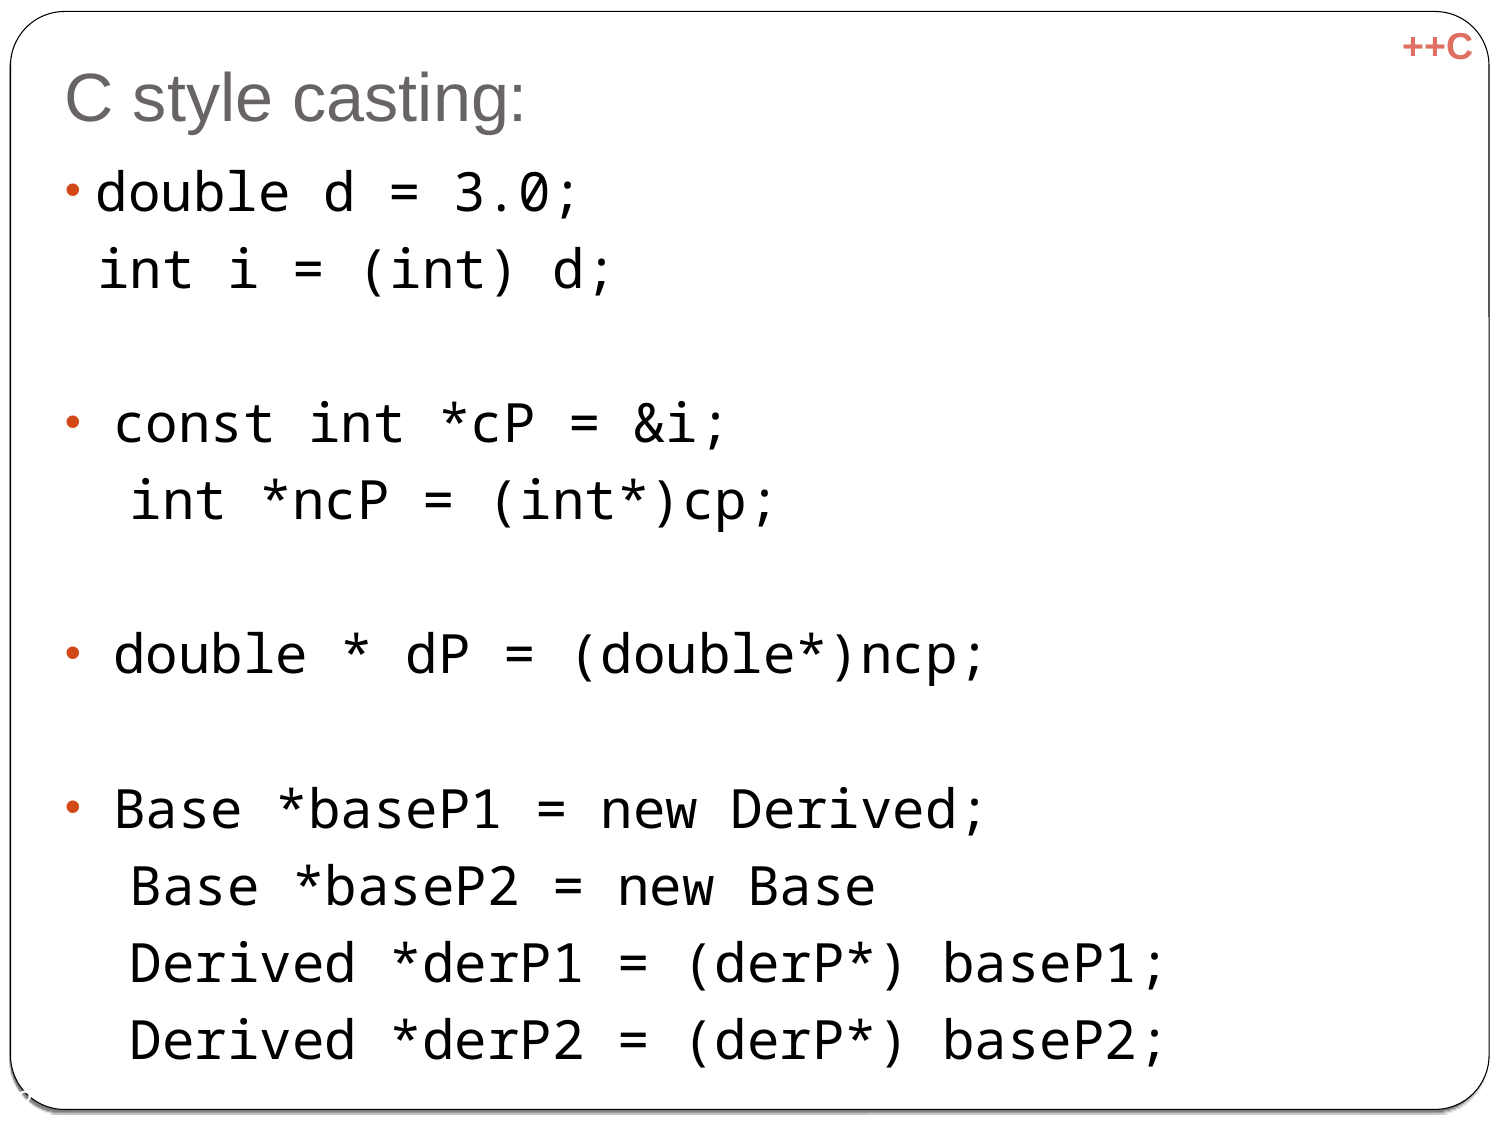

# C style casting:
 double d = 3.0;
 int i = (int) d;
 const int *cP = &i;
 int *ncP = (int*)cp;
 double * dP = (double*)ncp;
 Base *baseP1 = new Derived;
 Base *baseP2 = new Base
 Derived *derP1 = (derP*) baseP1;
 Derived *derP2 = (derP*) baseP2;